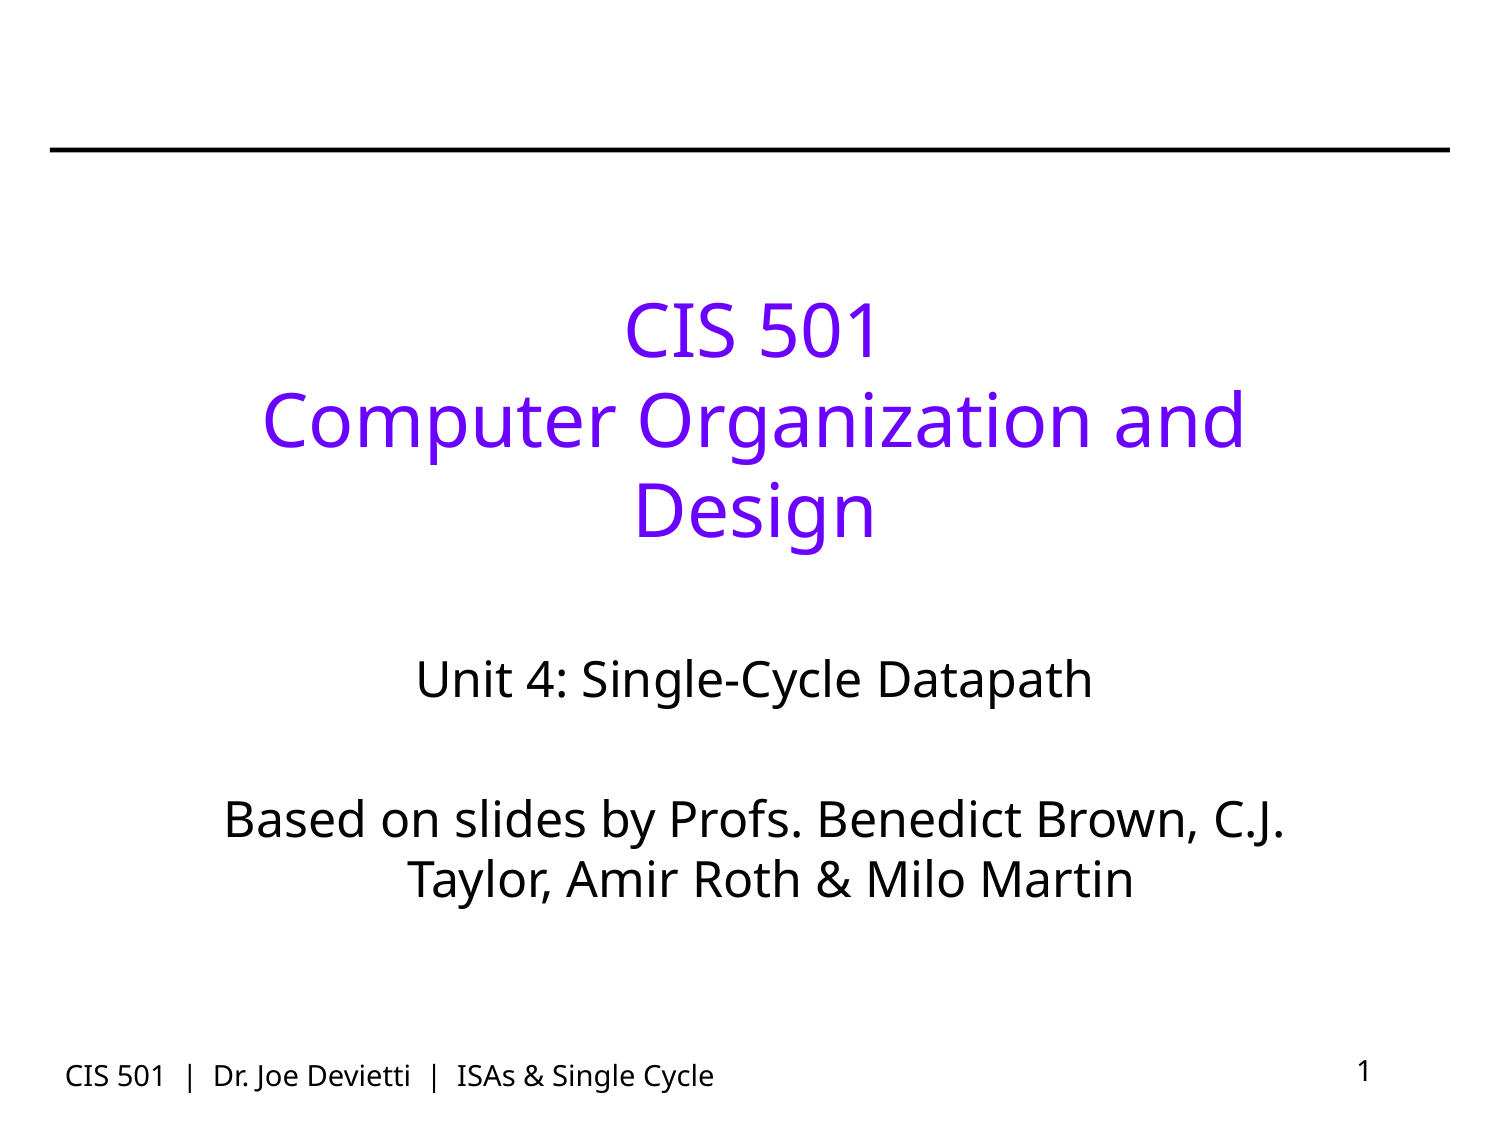

CIS 501
Computer Organization and Design
Unit 4: Single-Cycle Datapath
Based on slides by Profs. Benedict Brown, C.J. Taylor, Amir Roth & Milo Martin
CIS 501 | Dr. Joe Devietti | ISAs & Single Cycle